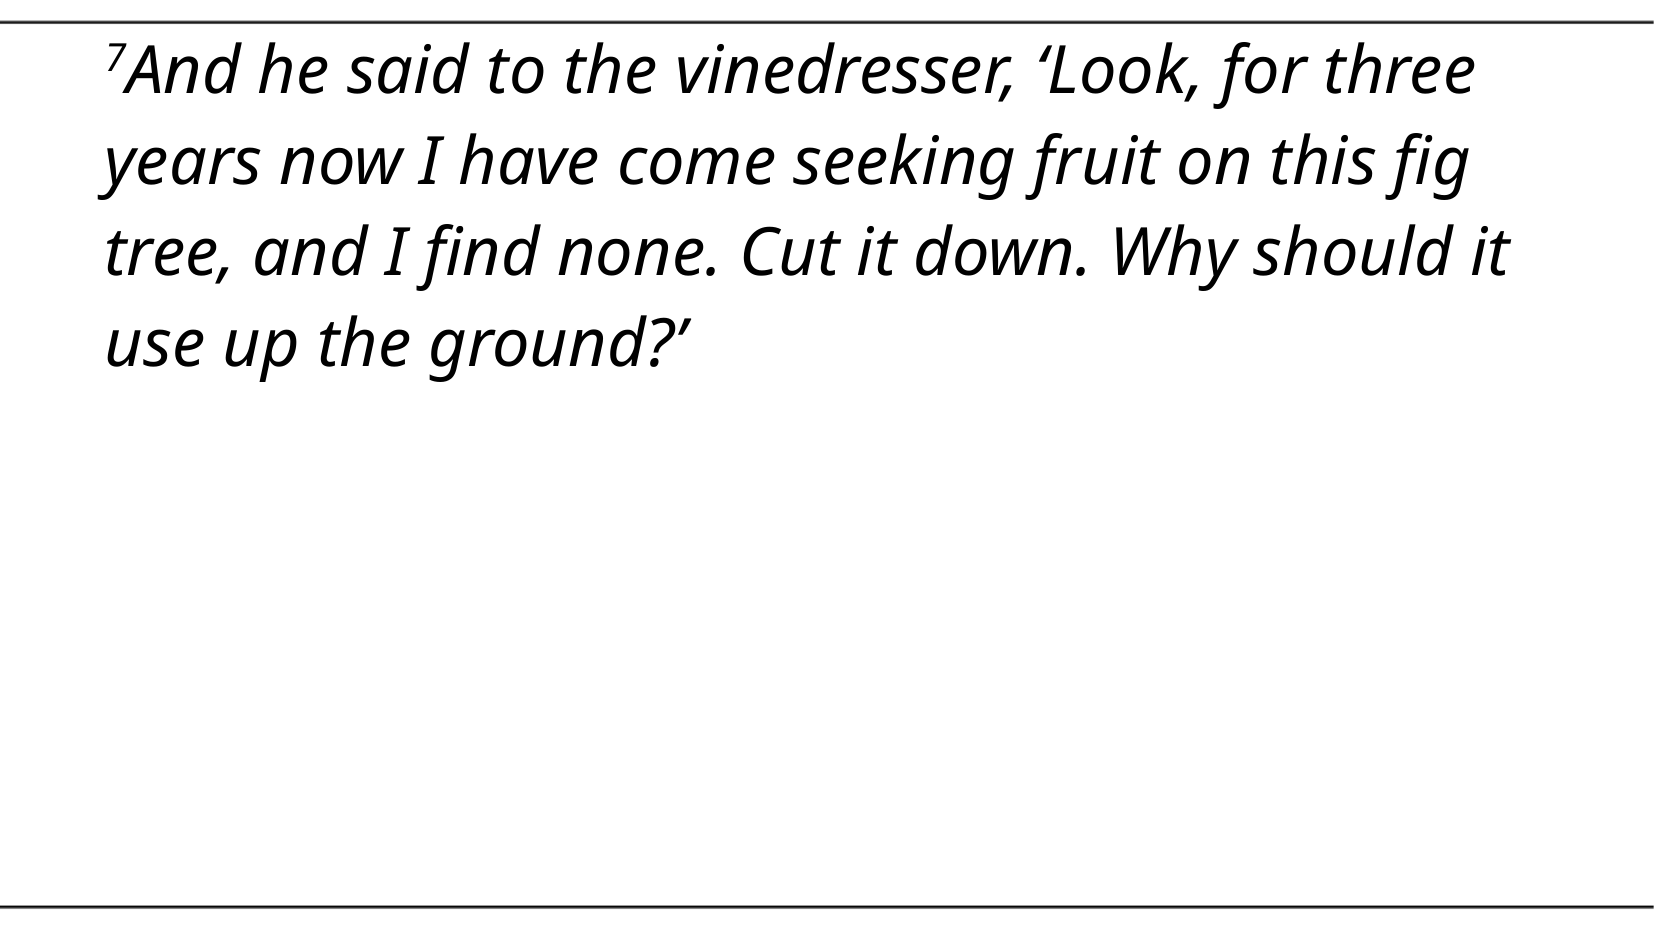

7And he said to the vinedresser, ‘Look, for three years now I have come seeking fruit on this fig tree, and I find none. Cut it down. Why should it use up the ground?’